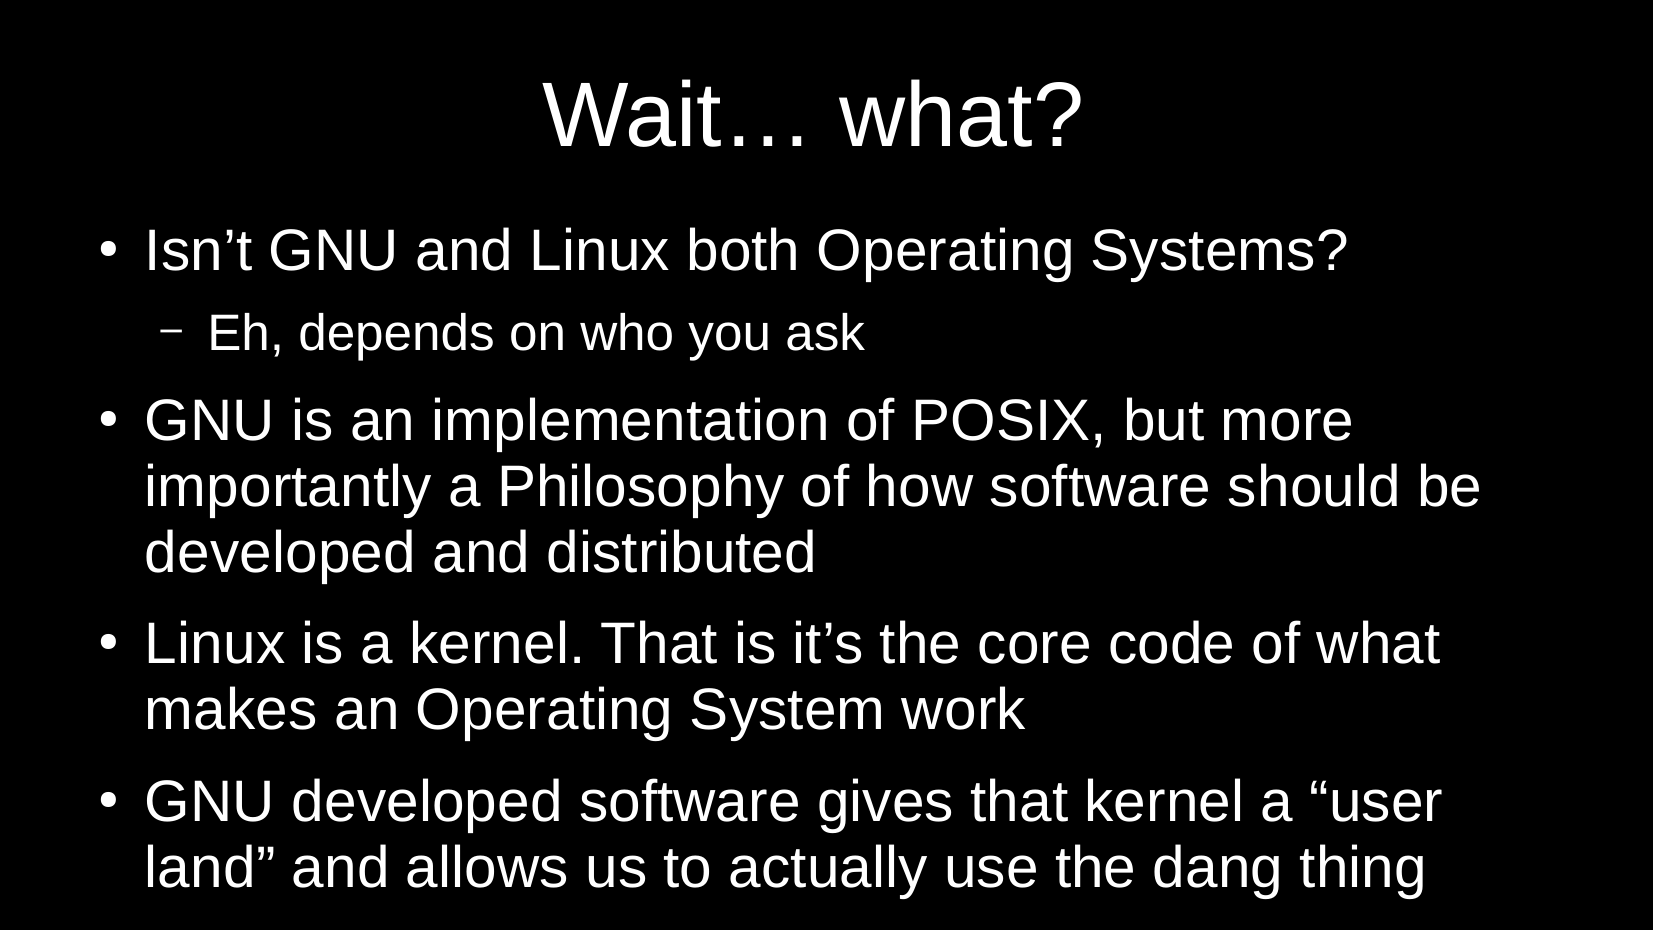

# Wait… what?
Isn’t GNU and Linux both Operating Systems?
Eh, depends on who you ask
GNU is an implementation of POSIX, but more importantly a Philosophy of how software should be developed and distributed
Linux is a kernel. That is it’s the core code of what makes an Operating System work
GNU developed software gives that kernel a “user land” and allows us to actually use the dang thing